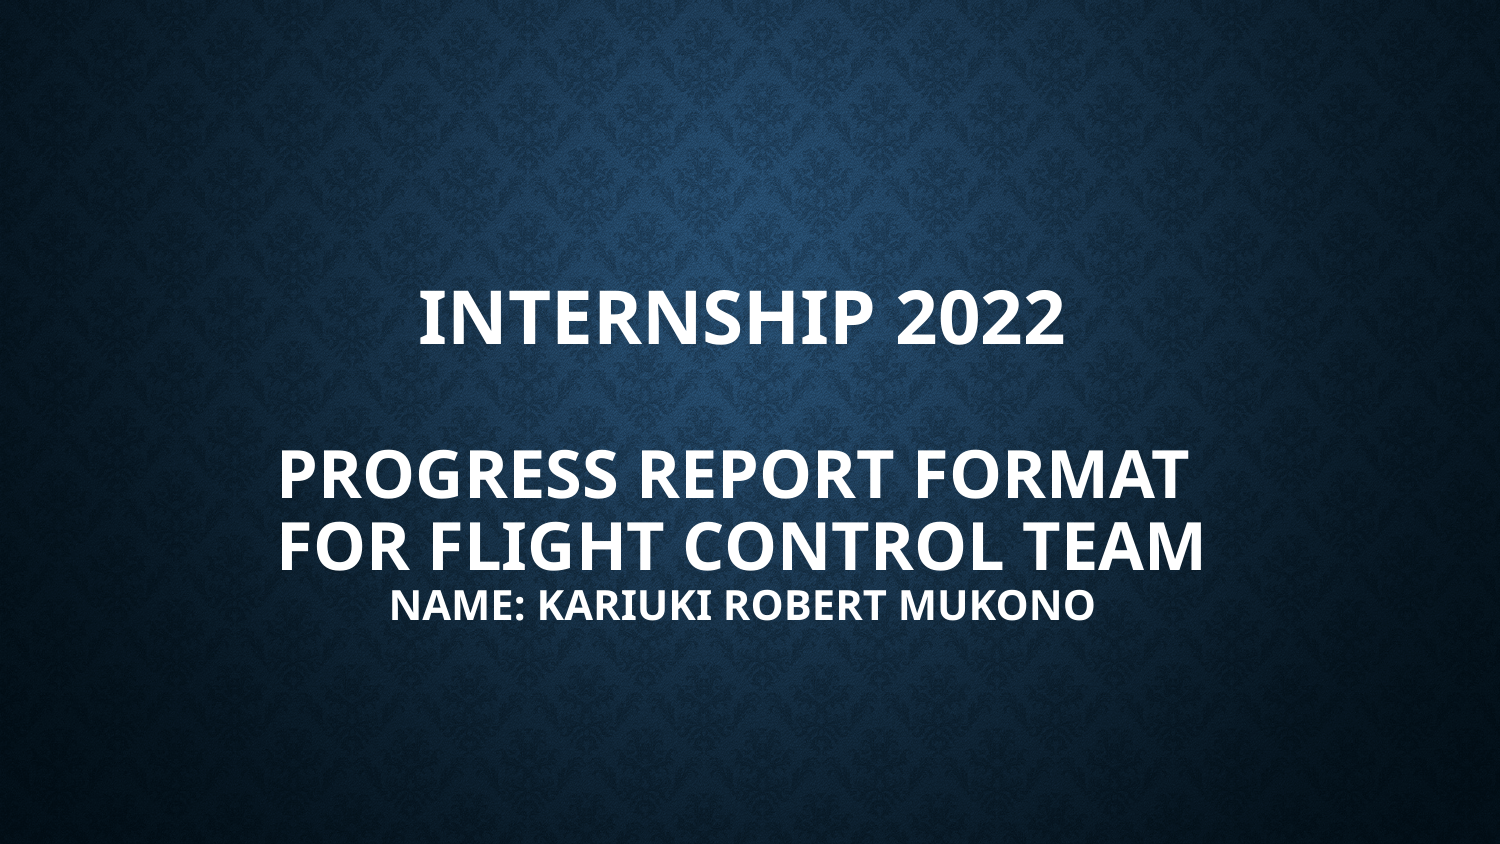

# Internship 2022
Progress report format
for Flight Control team
Name: kariuki robert mukono